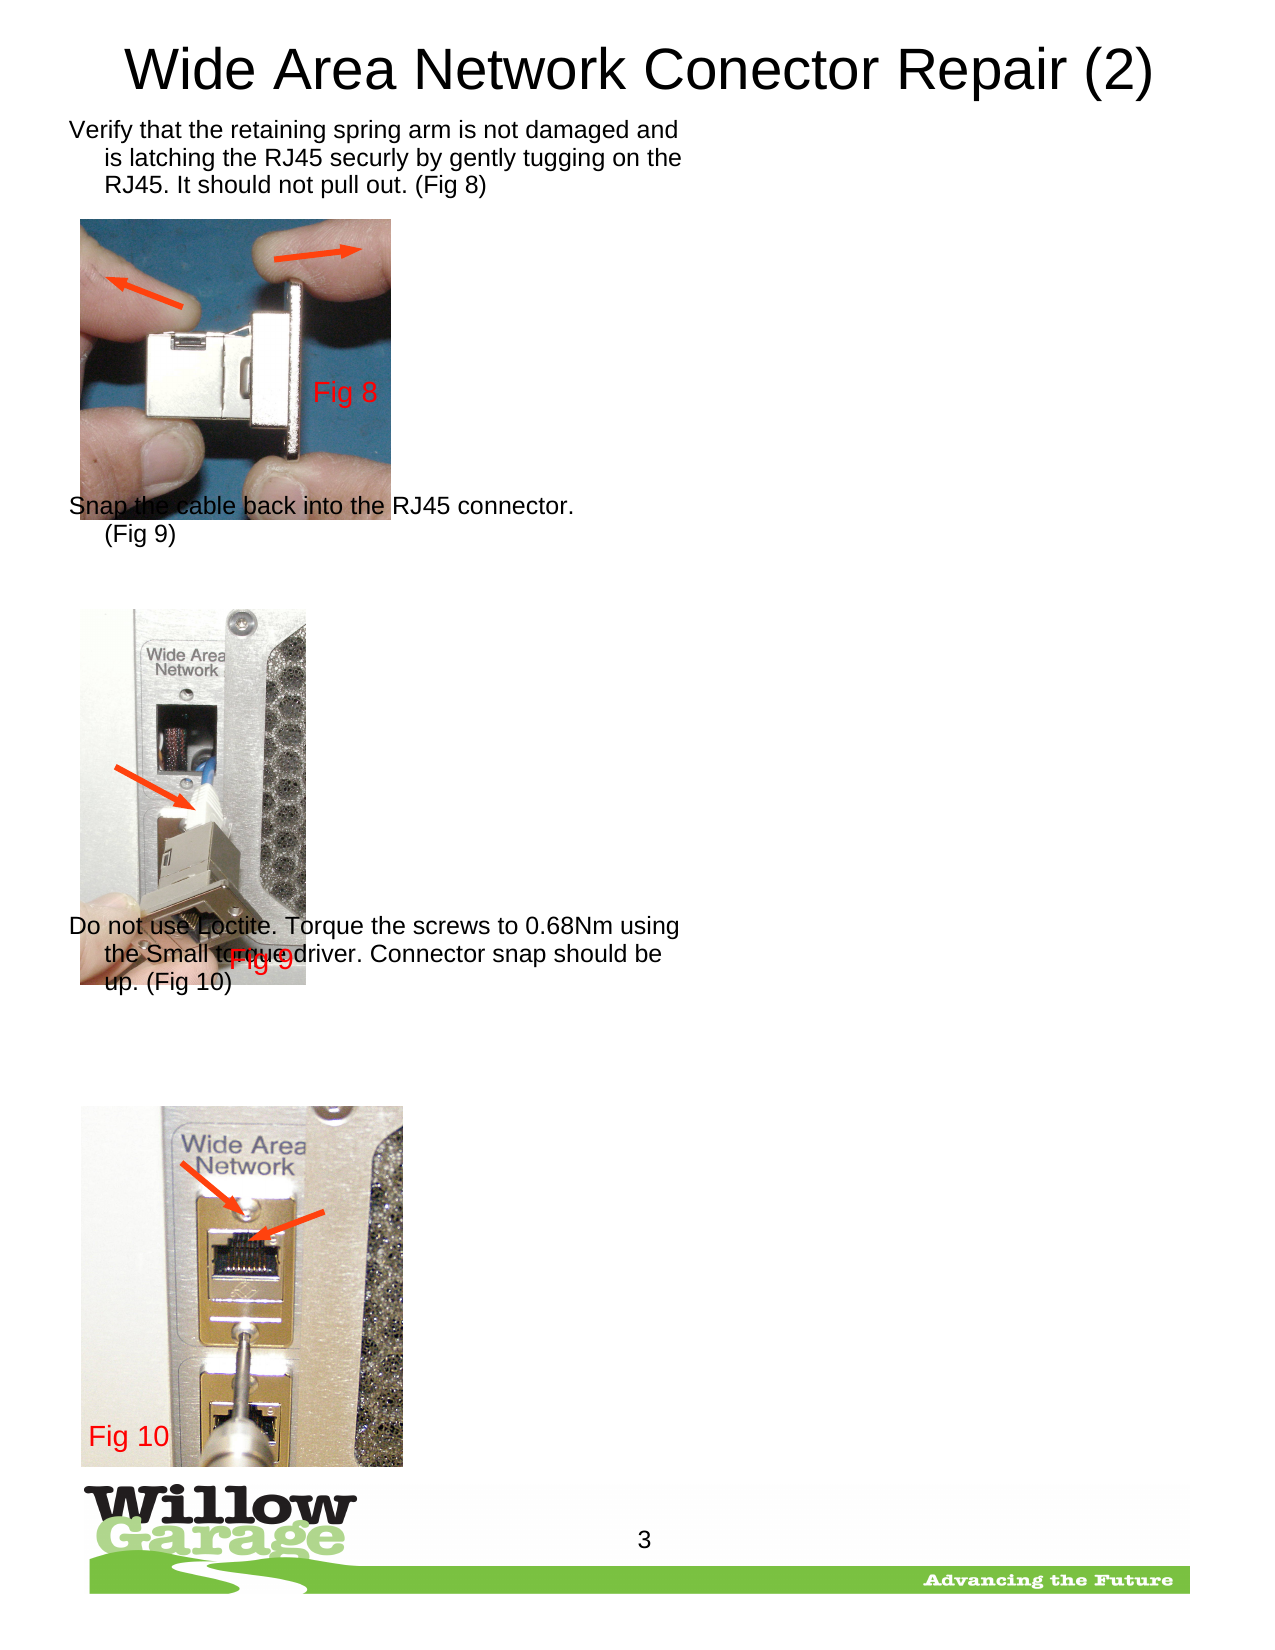

# Wide Area Network Conector Repair (2)
Verify that the retaining spring arm is not damaged and is latching the RJ45 securly by gently tugging on the RJ45. It should not pull out. (Fig 8)
Snap the cable back into the RJ45 connector.
(Fig 9)
Do not use Loctite. Torque the screws to 0.68Nm using the Small torque driver. Connector snap should be up. (Fig 10)
Fig 8
Fig 9
Fig 10
3